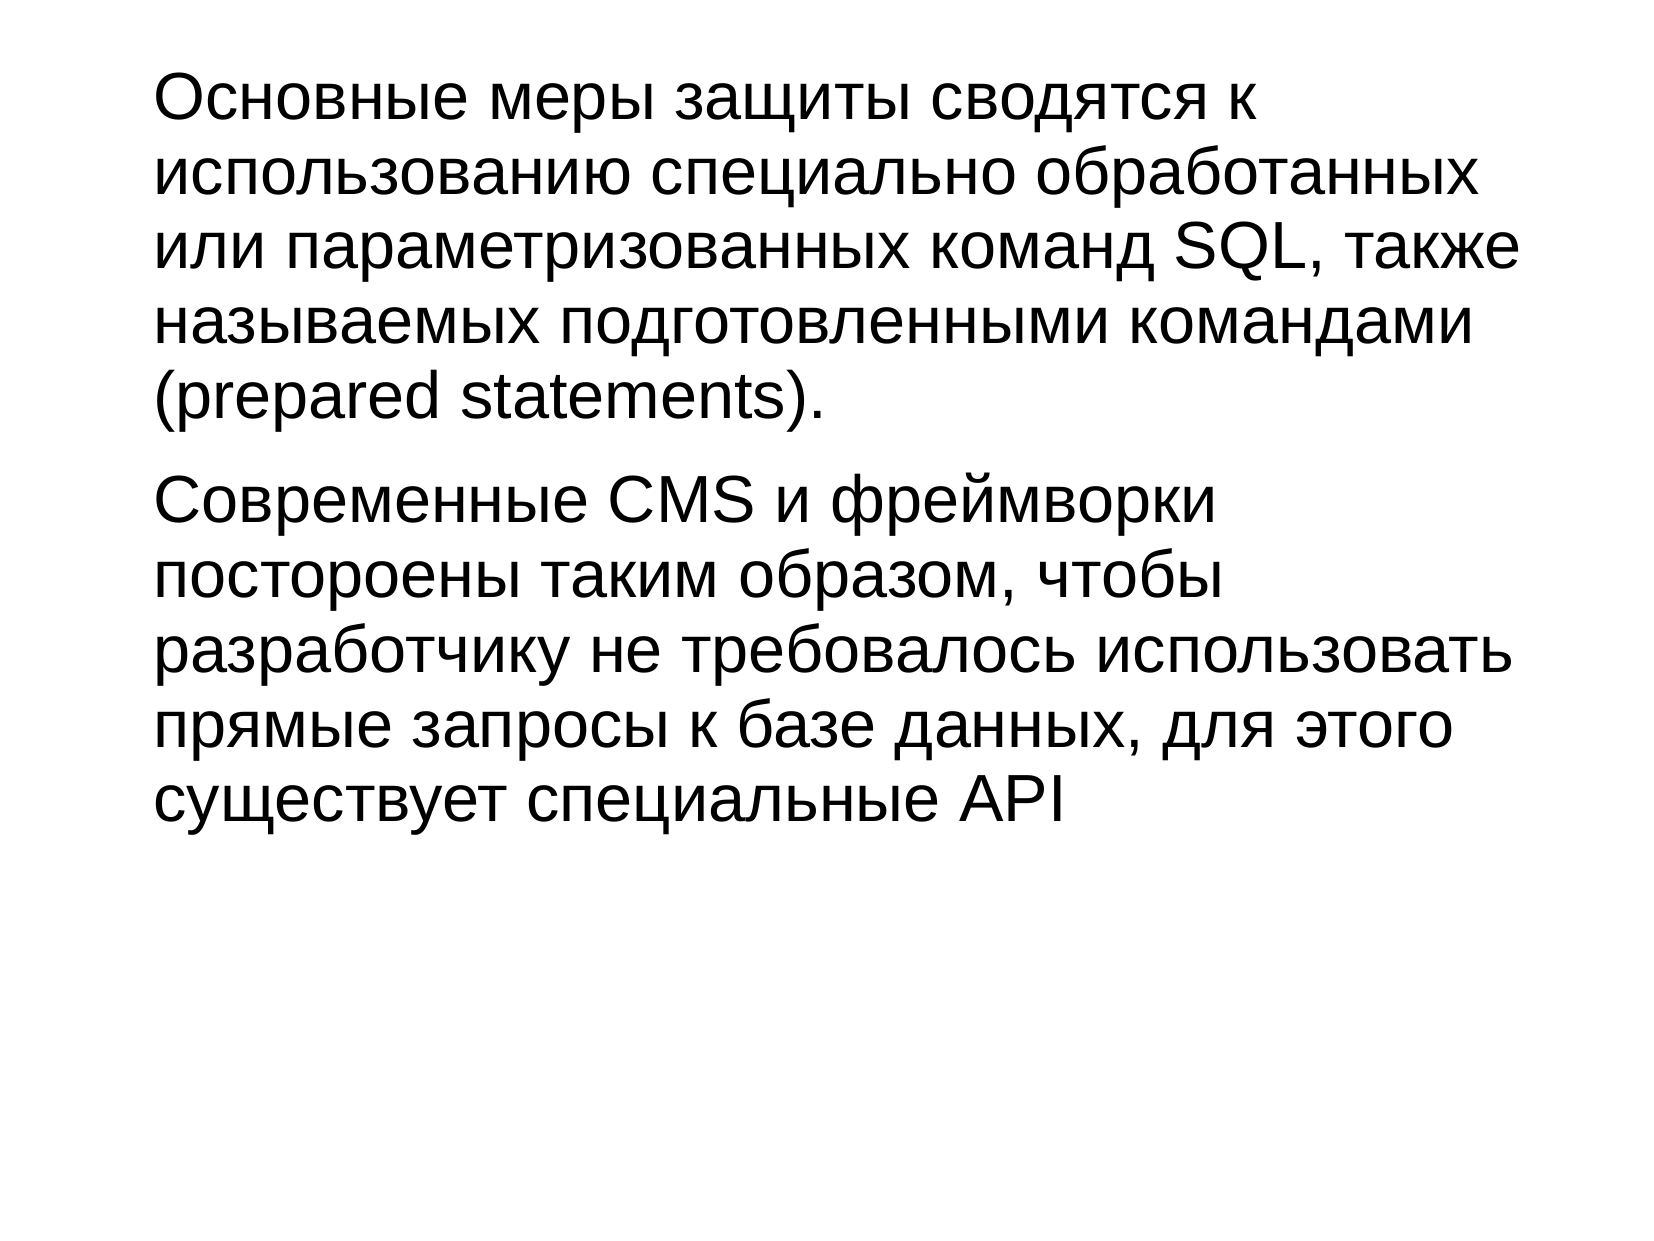

# Основные меры защиты сводятся к использованию специально обработанных или параметризованных команд SQL, также называемых подготовленными командами (prepared statements).
Современные CMS и фреймворки постороены таким образом, чтобы разработчику не требовалось использовать прямые запросы к базе данных, для этого существует специальные API